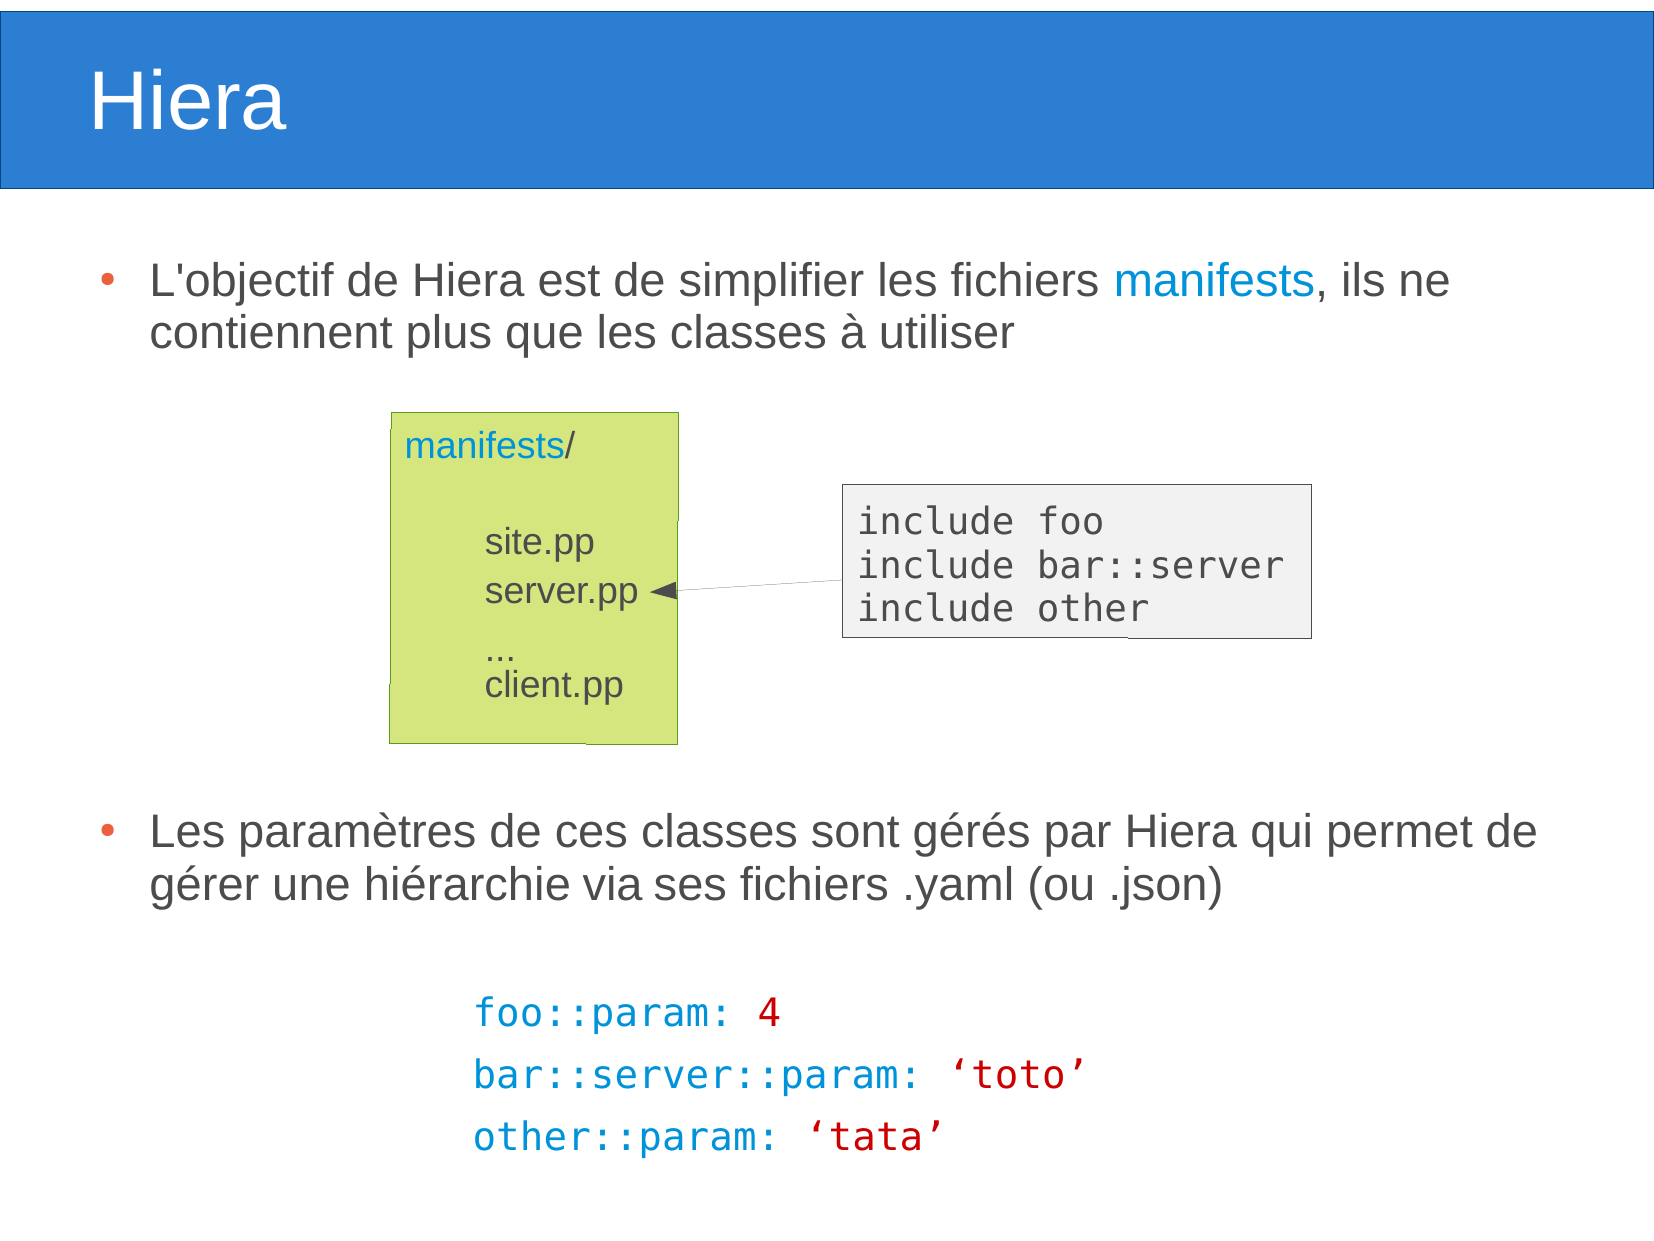

# Hiera
L'objectif de Hiera est de simplifier les fichiers manifests, ils ne contiennent plus que les classes à utiliser
Les paramètres de ces classes sont gérés par Hiera qui permet de gérer une hiérarchie via ses fichiers .yaml (ou .json)
 foo::param: 4
 bar::server::param: ‘toto’
 other::param: ‘tata’
manifests/
include foo
include bar::server
include other
site.pp
server.pp
...
client.pp